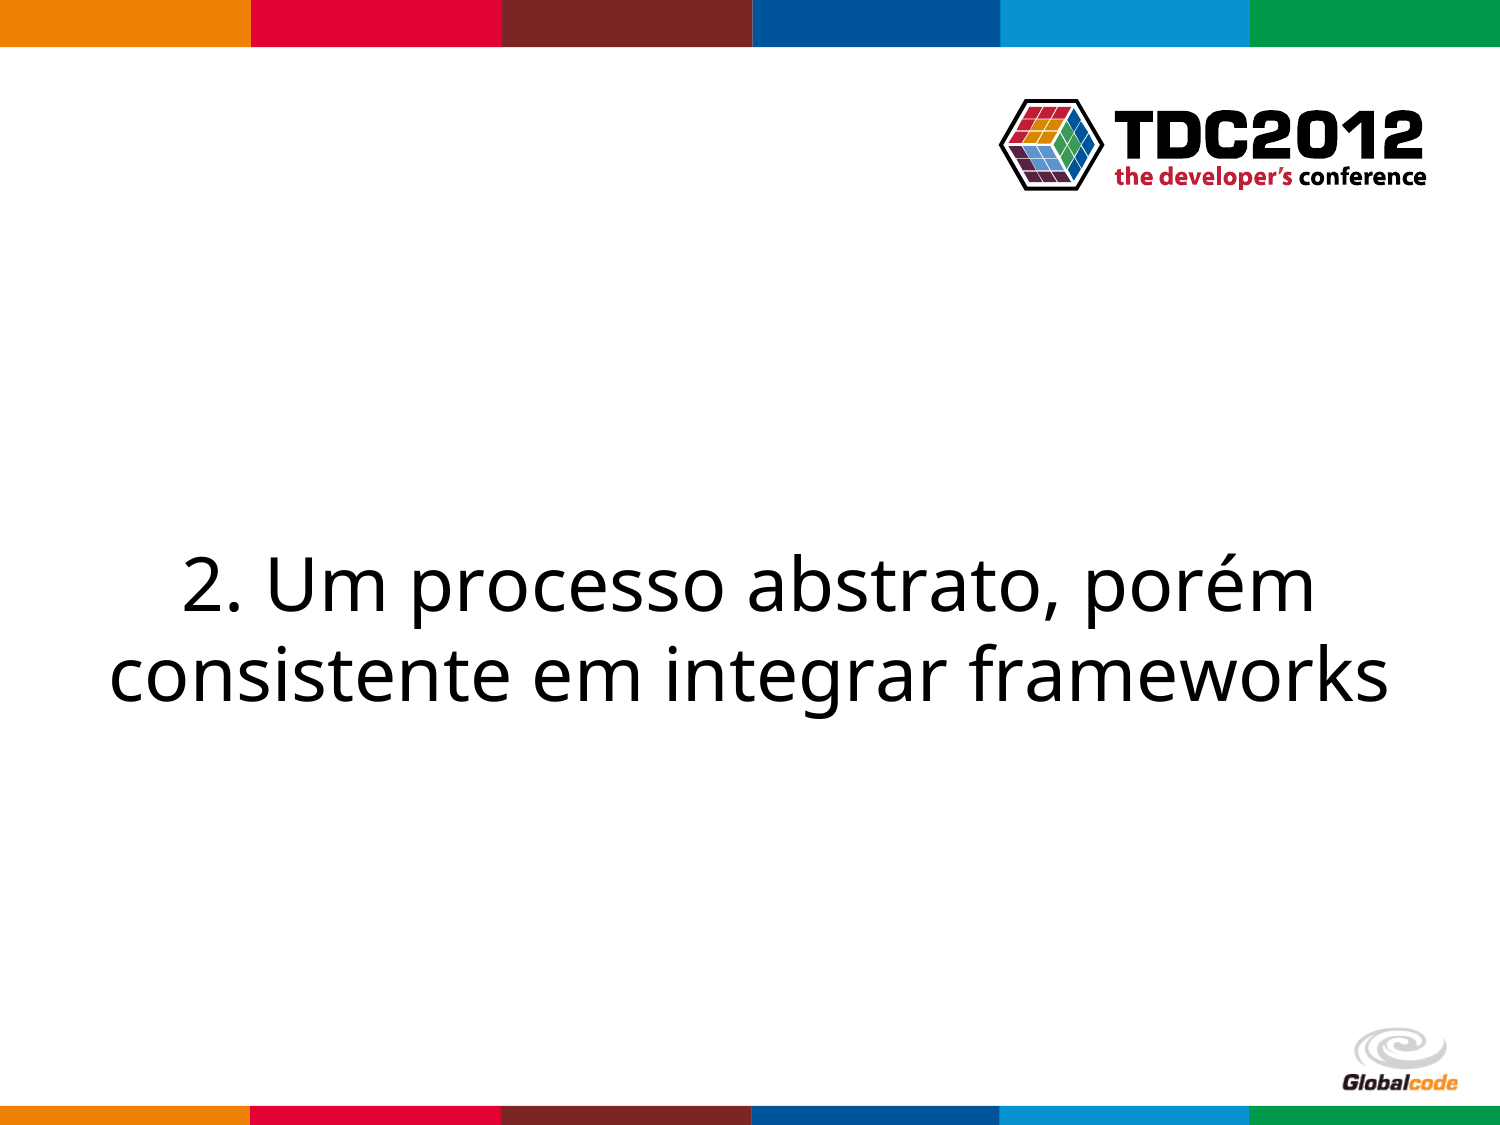

#
2. Um processo abstrato, porém consistente em integrar frameworks